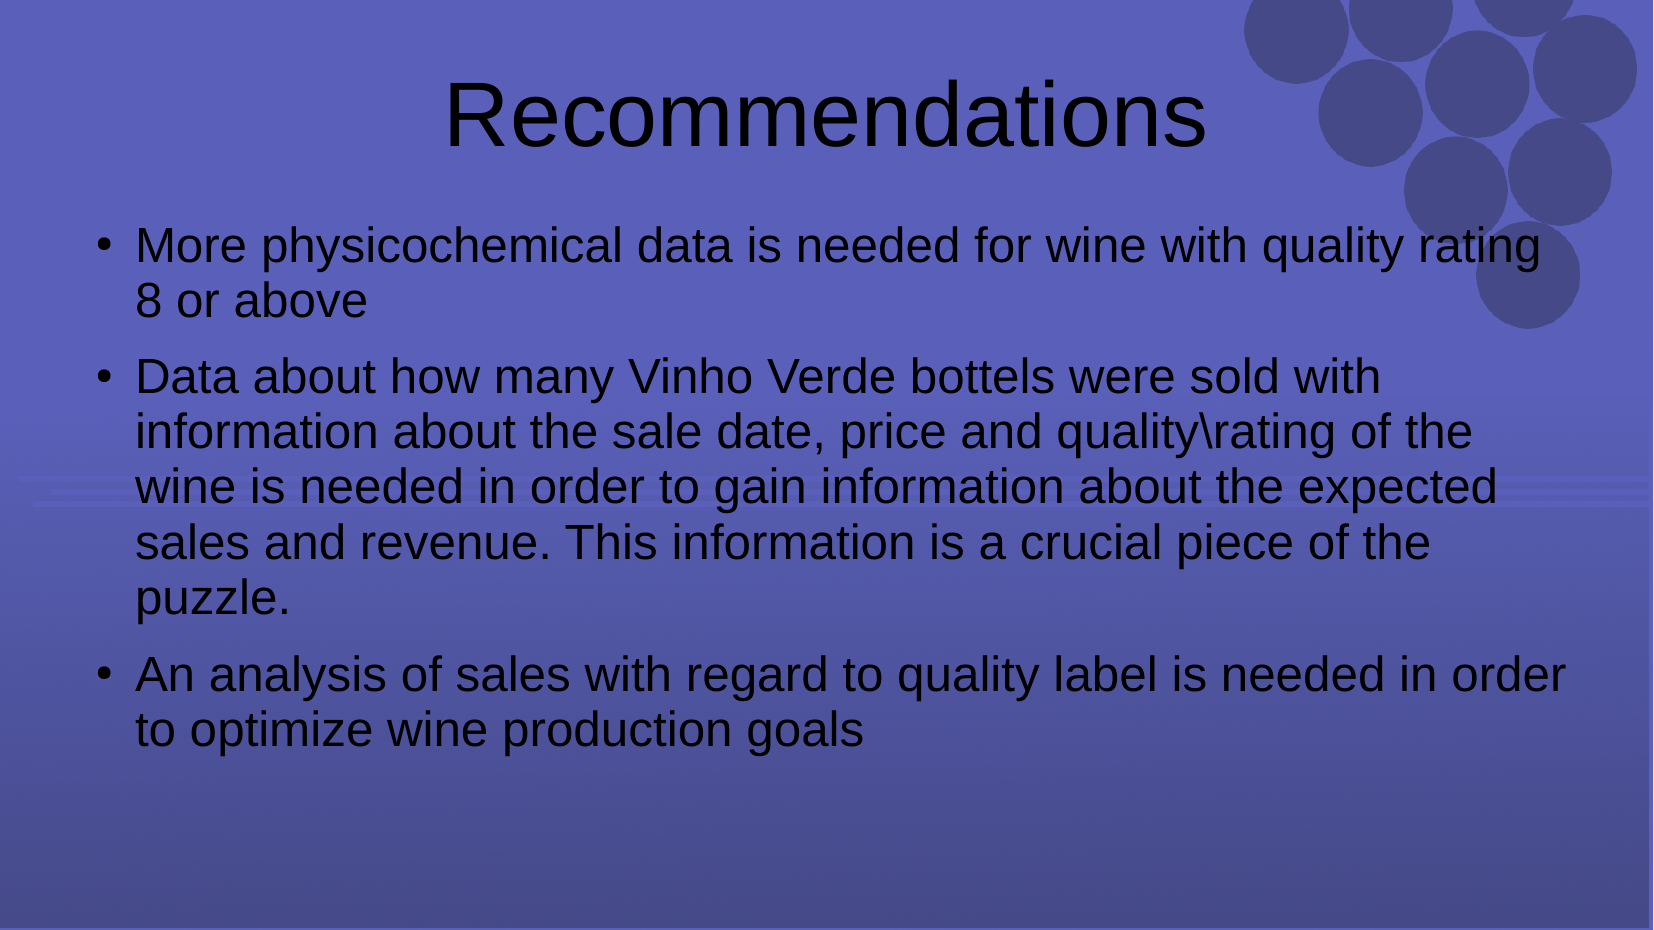

# Recommendations
More physicochemical data is needed for wine with quality rating 8 or above
Data about how many Vinho Verde bottels were sold with information about the sale date, price and quality\rating of the wine is needed in order to gain information about the expected sales and revenue. This information is a crucial piece of the puzzle.
An analysis of sales with regard to quality label is needed in order to optimize wine production goals